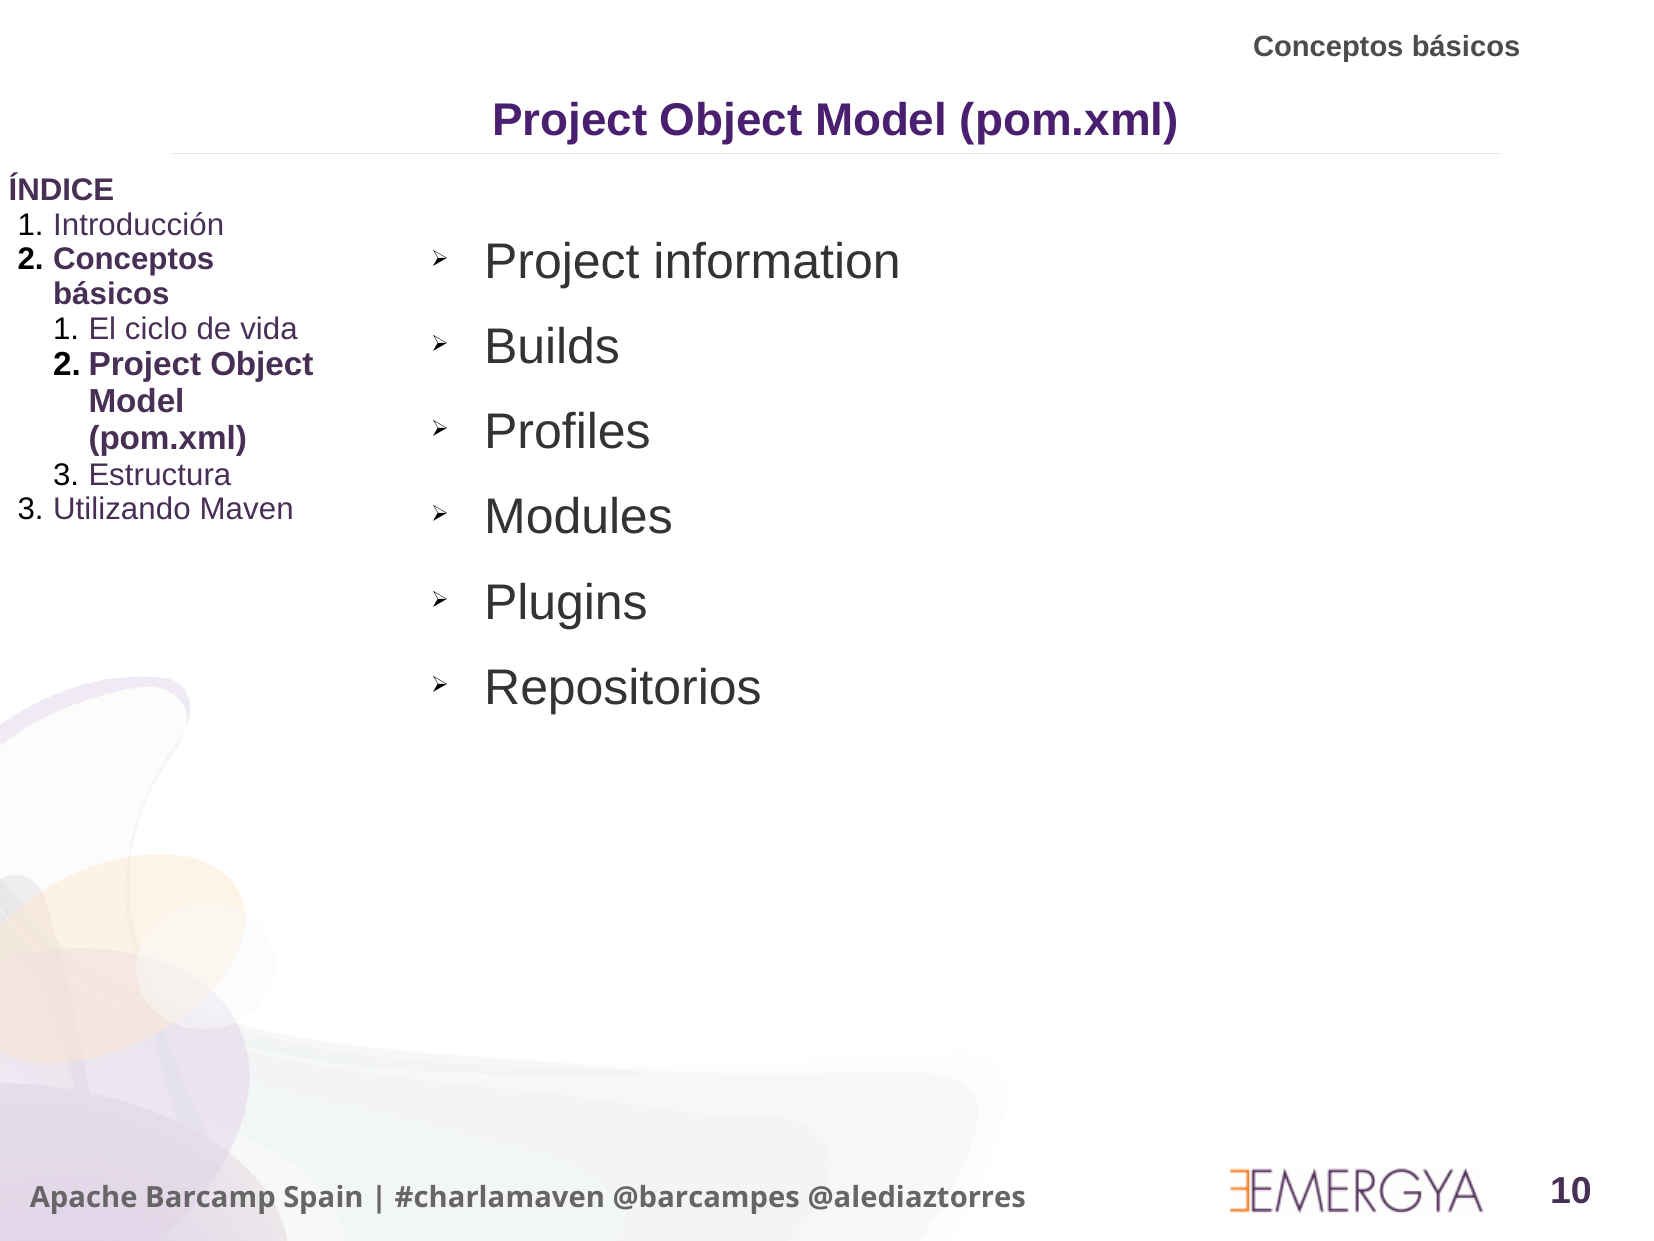

Conceptos básicos
Project Object Model (pom.xml)
ÍNDICE
Introducción
Conceptos básicos
El ciclo de vida
Project Object Model (pom.xml)
Estructura
Utilizando Maven
#
Project information
Builds
Profiles
Modules
Plugins
Repositorios